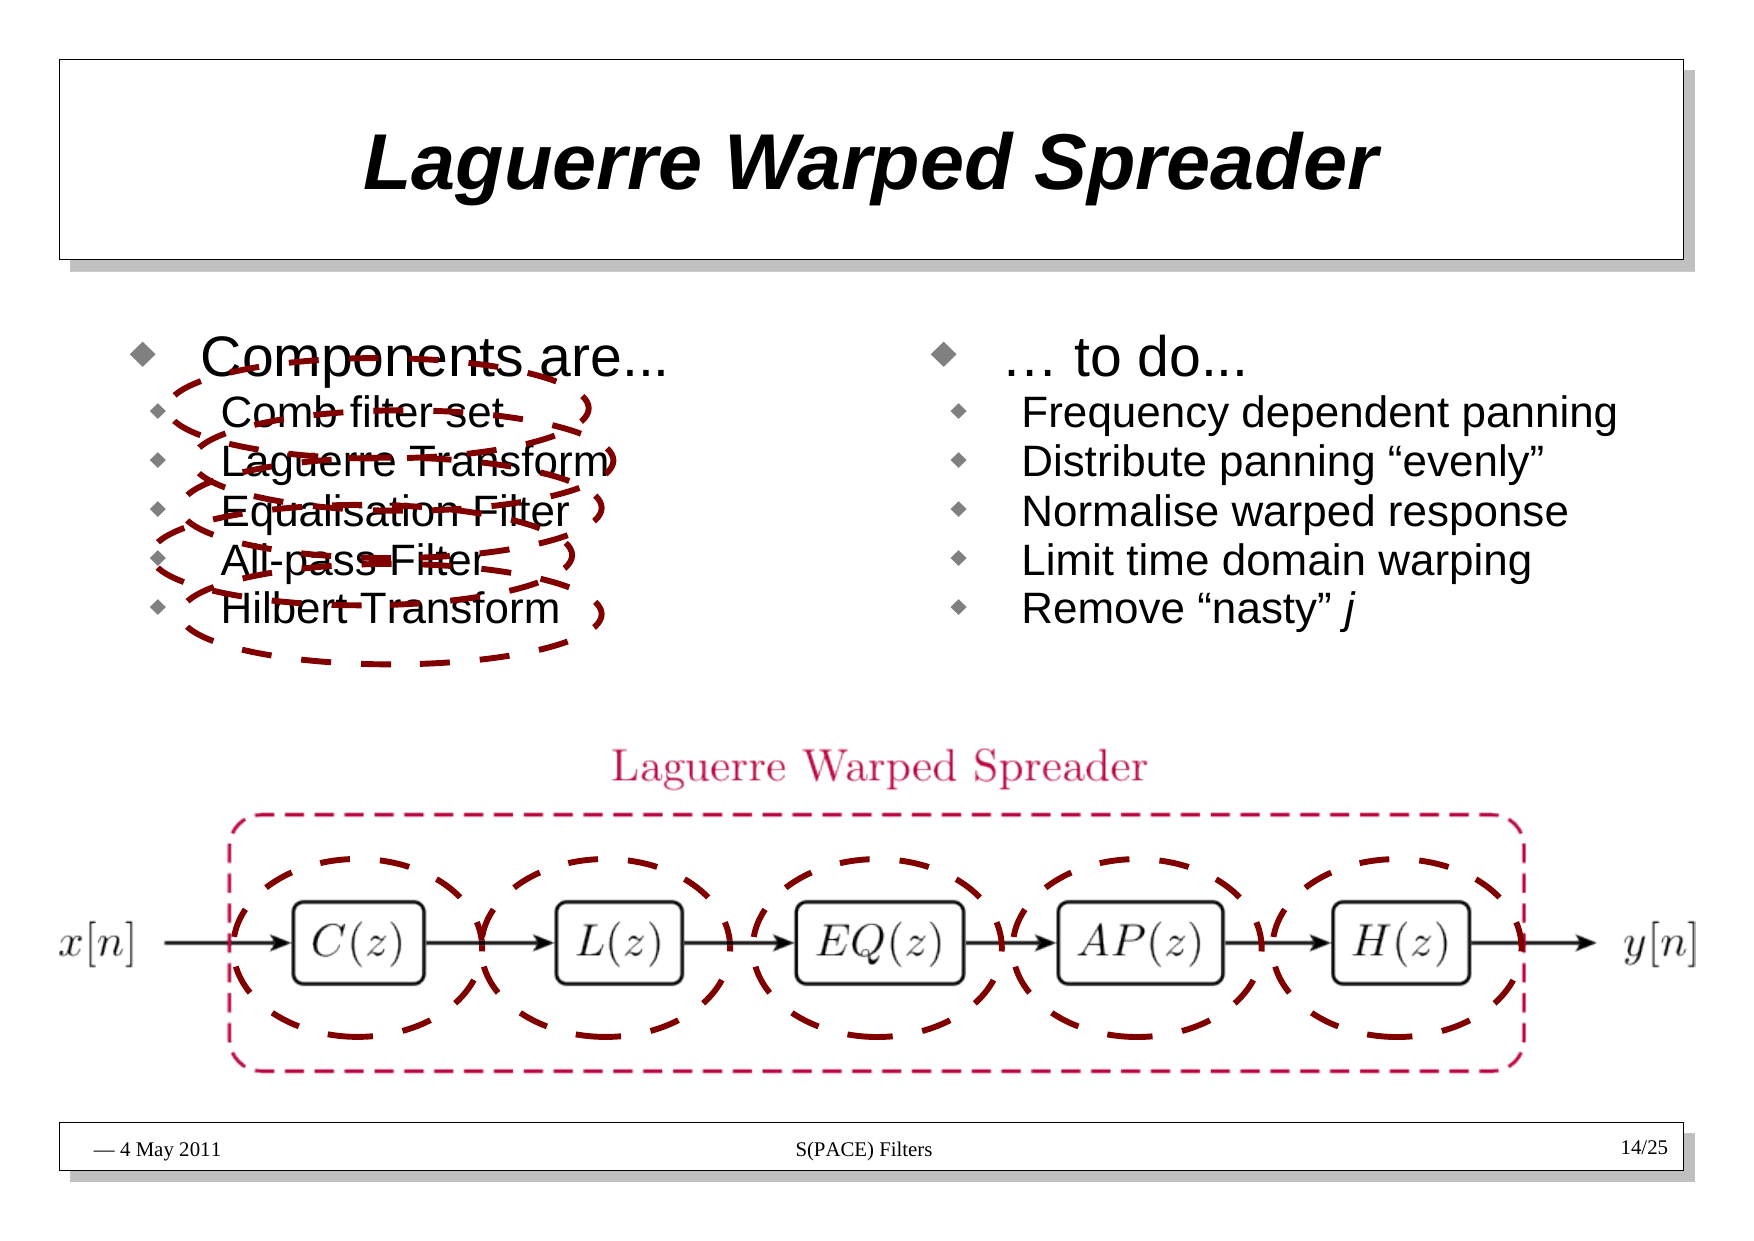

# Laguerre Warped Spreader
Components are...
Comb filter set
Laguerre Transform
Equalisation Filter
All-pass Filter
Hilbert Transform
… to do...
Frequency dependent panning
Distribute panning “evenly”
Normalise warped response
Limit time domain warping
Remove “nasty” j